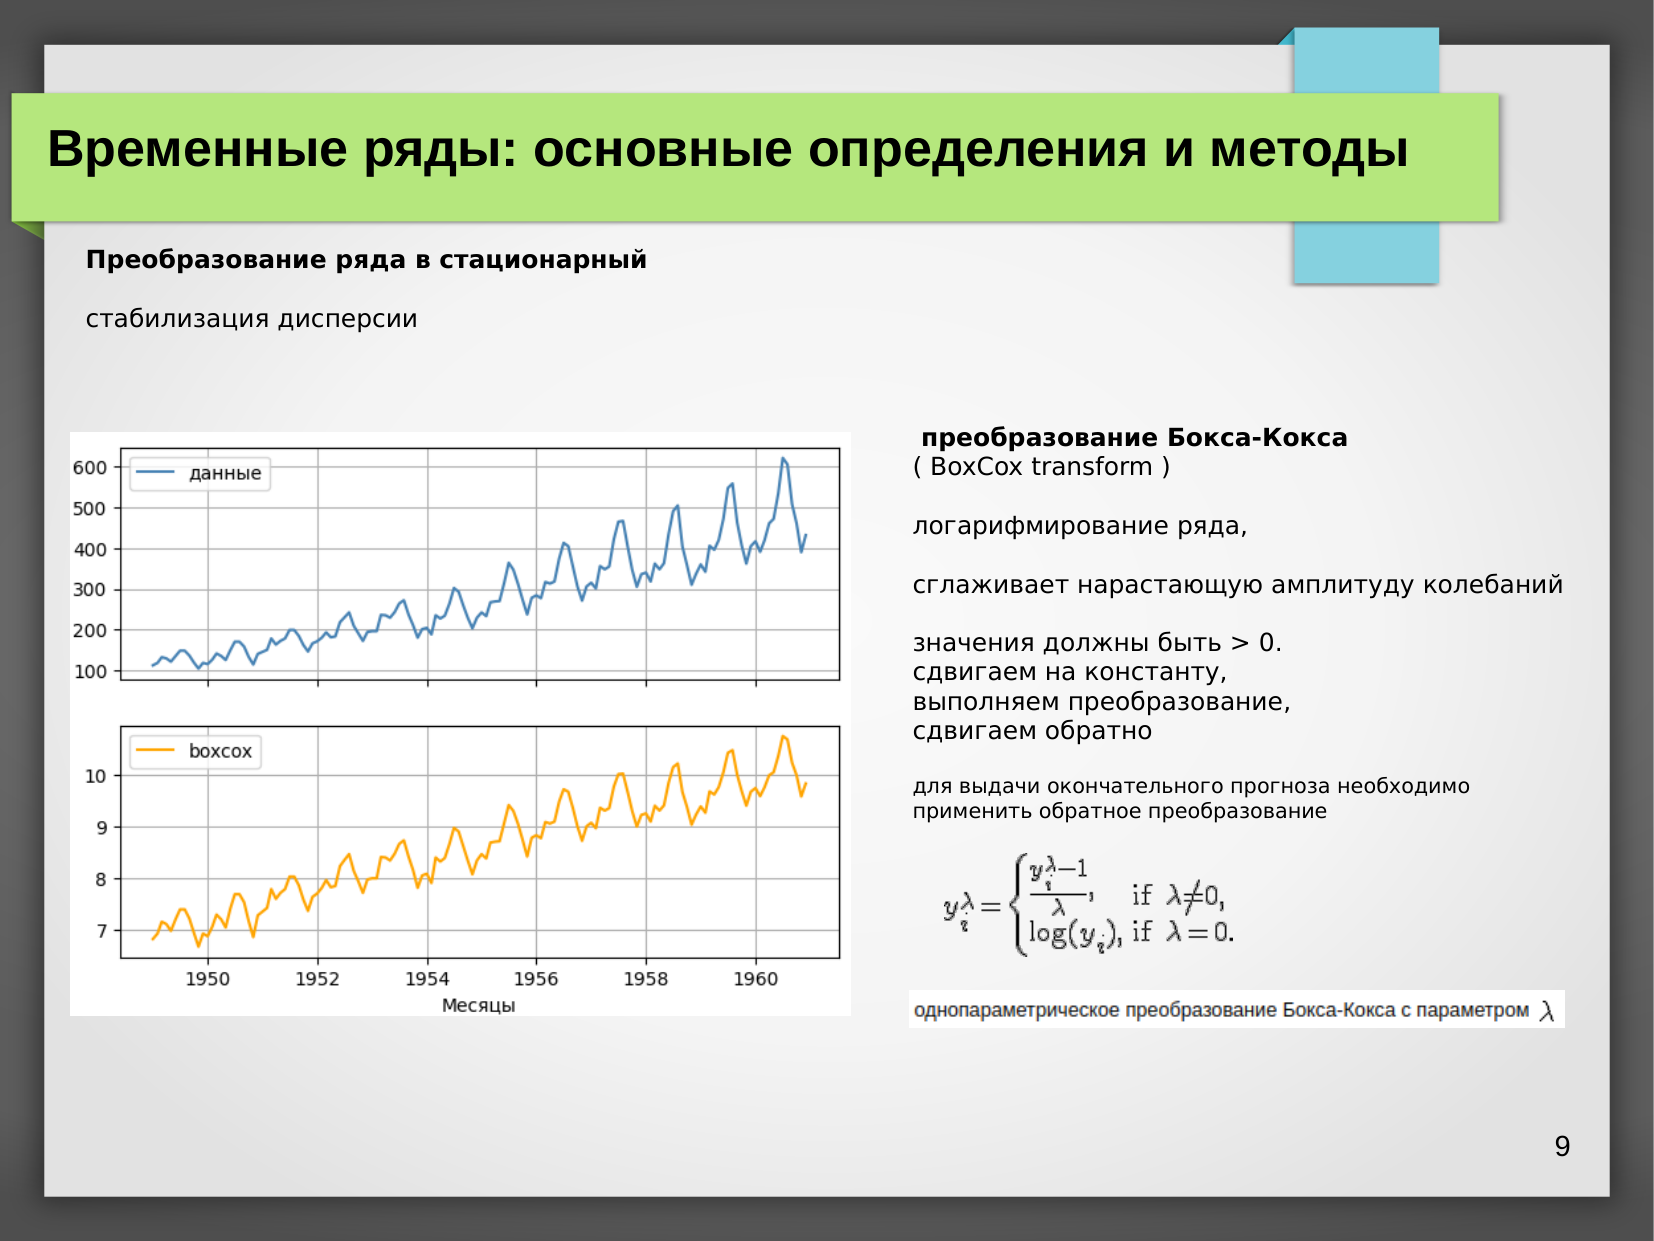

# Временные ряды: основные определения и методы
Преобразование ряда в стационарный
стабилизация дисперсии
 преобразование Бокса-Кокса
( BoxCox transform )
логарифмирование ряда,
сглаживает нарастающую амплитуду колебаний
значения должны быть > 0.
сдвигаем на константу,
выполняем преобразование,
сдвигаем обратно
для выдачи окончательного прогноза необходимо применить обратное преобразование
9